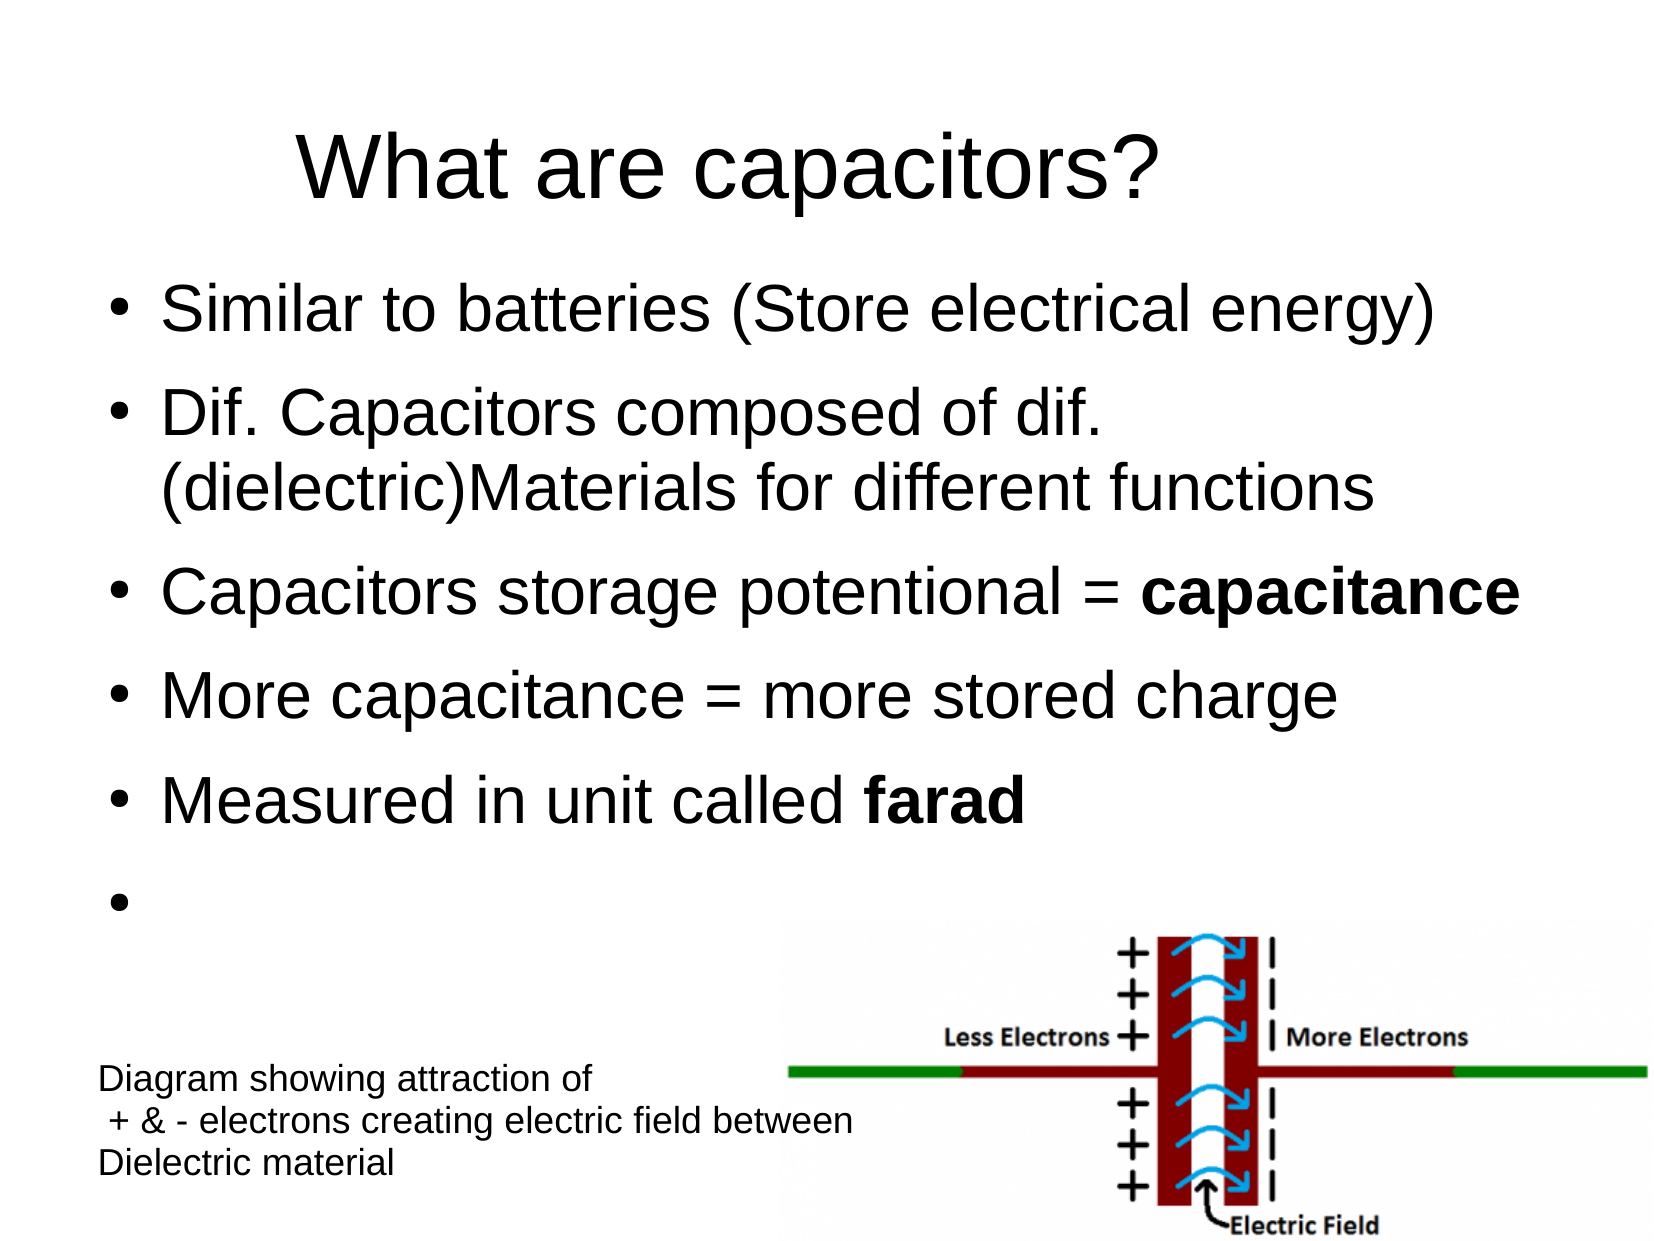

# What are capacitors?
Similar to batteries (Store electrical energy)
Dif. Capacitors composed of dif. (dielectric)Materials for different functions
Capacitors storage potentional = capacitance
More capacitance = more stored charge
Measured in unit called farad
Diagram showing attraction of
 + & - electrons creating electric field between
Dielectric material